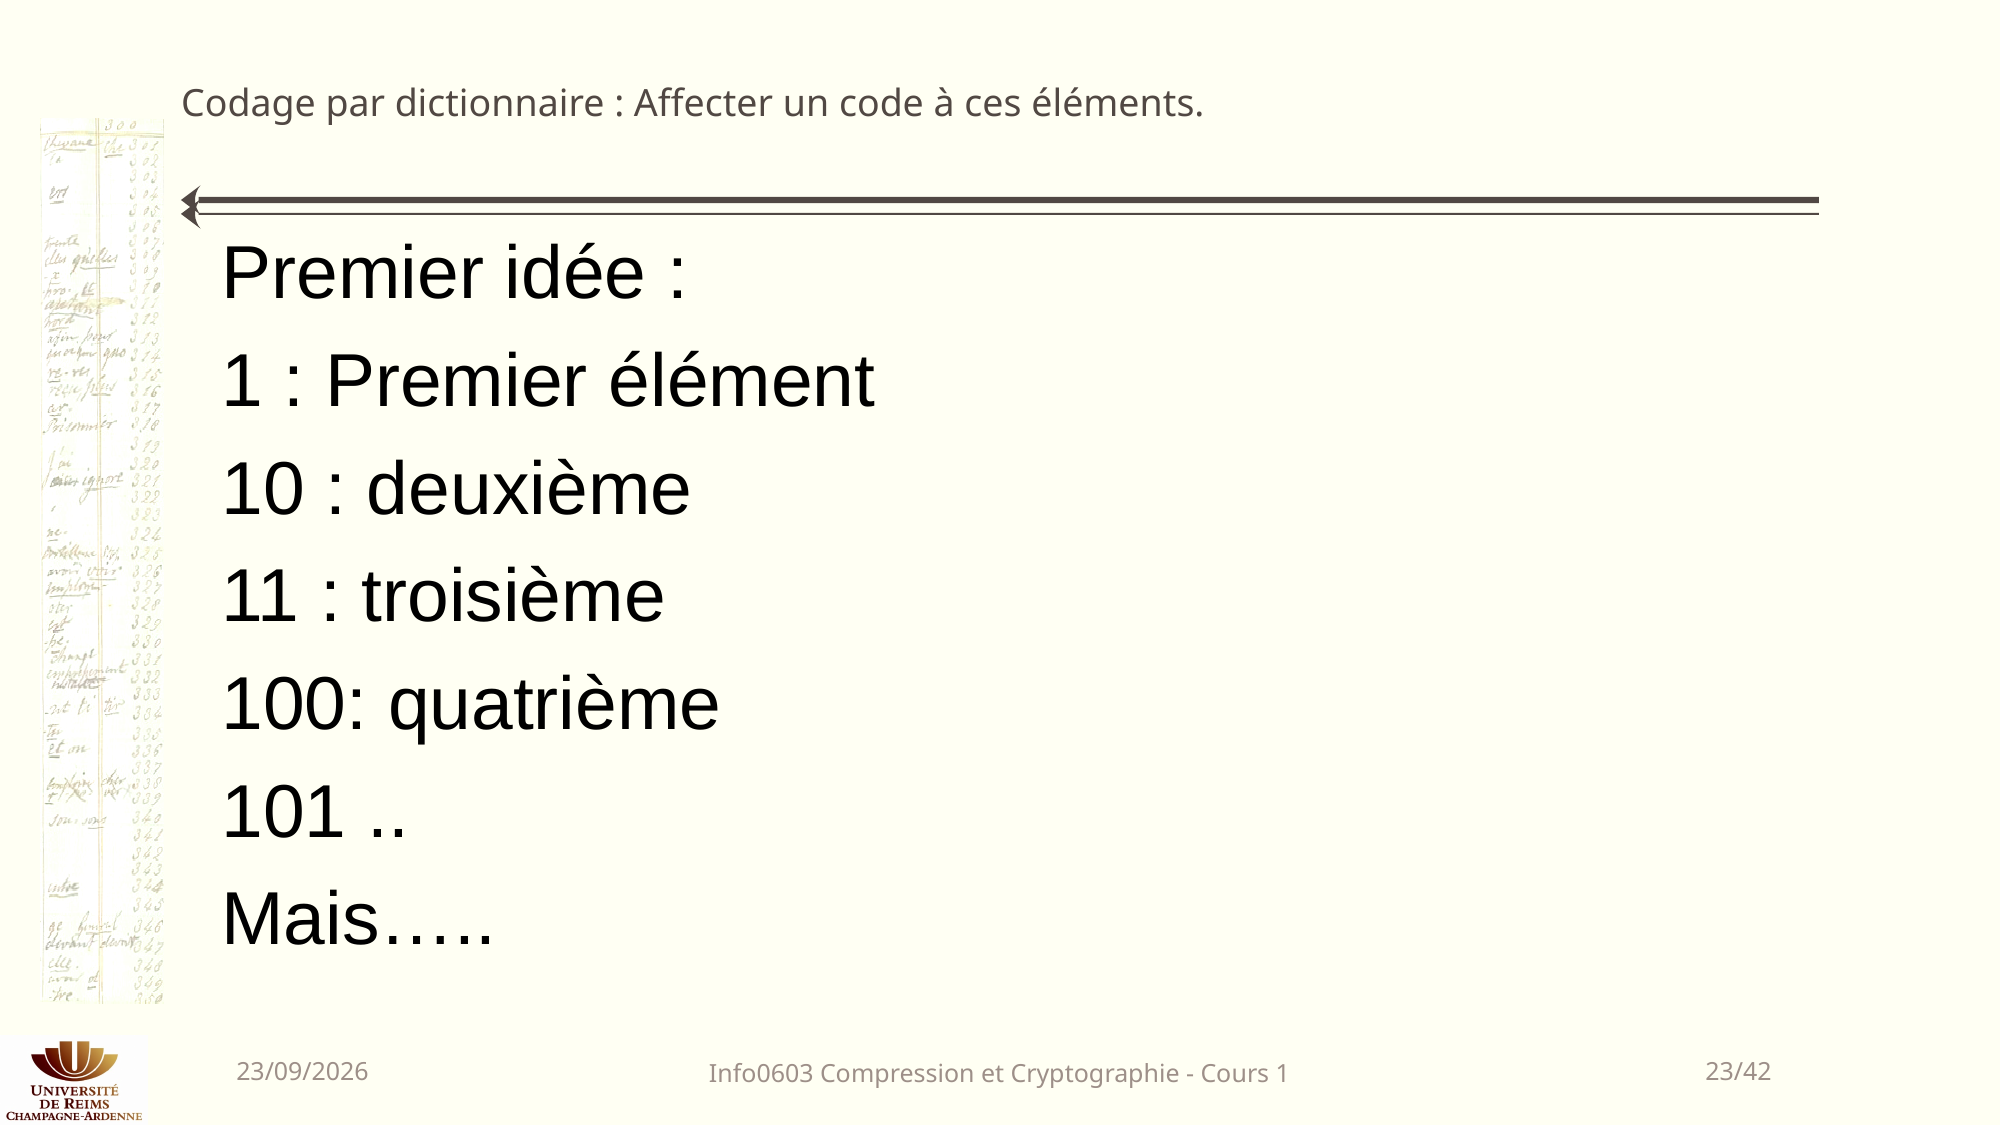

# Codage par dictionnaire : Affecter un code à ces éléments.
Premier idée :
1 : Premier élément
10 : deuxième
11 : troisième
100: quatrième
101 ..
Mais…..